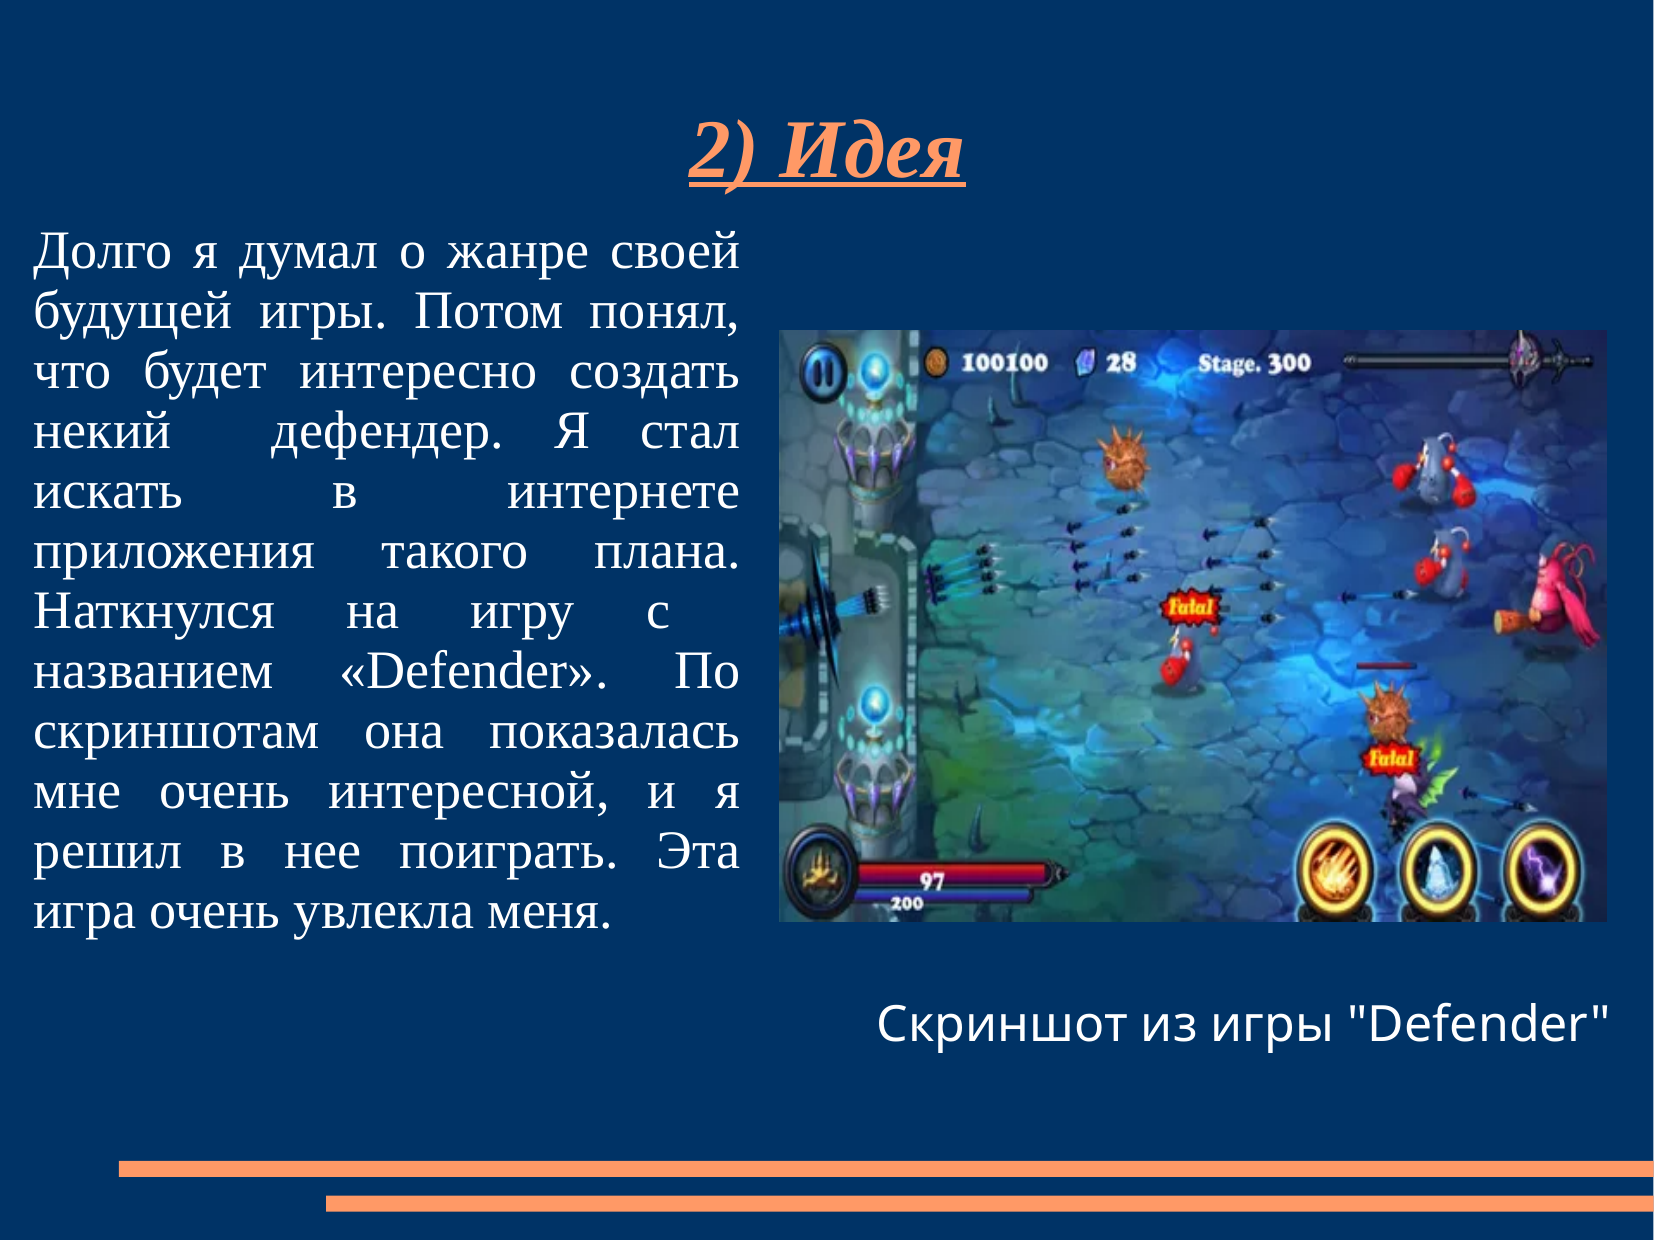

# 2) Идея
Долго я думал о жанре своей будущей игры. Потом понял, что будет интересно создать некий дефендер. Я стал искать в интернете приложения такого плана. Наткнулся на игру с названием «Defender». По скриншотам она показалась мне очень интересной, и я решил в нее поиграть. Эта игра очень увлекла меня.
Скриншот из игры "Defender"